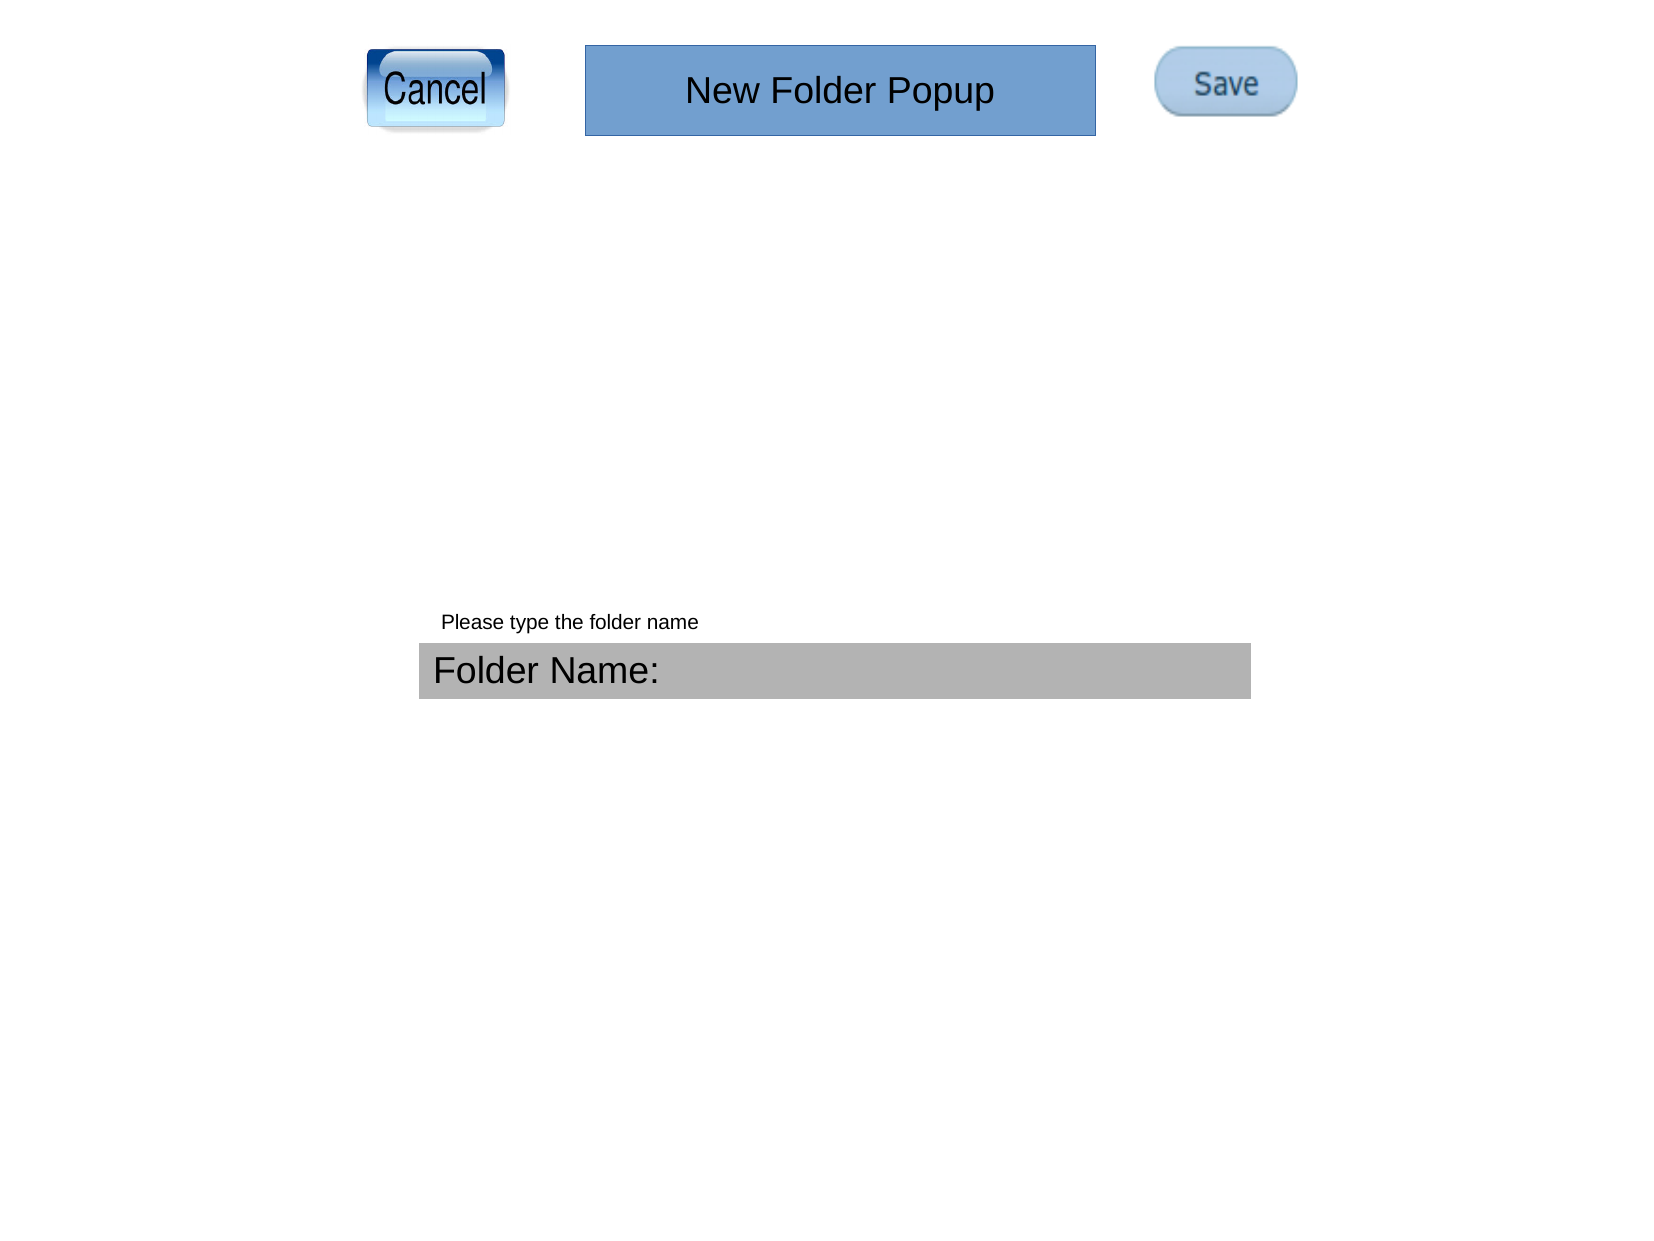

New Folder Popup
Please type the folder name
| Folder Name: |
| --- |